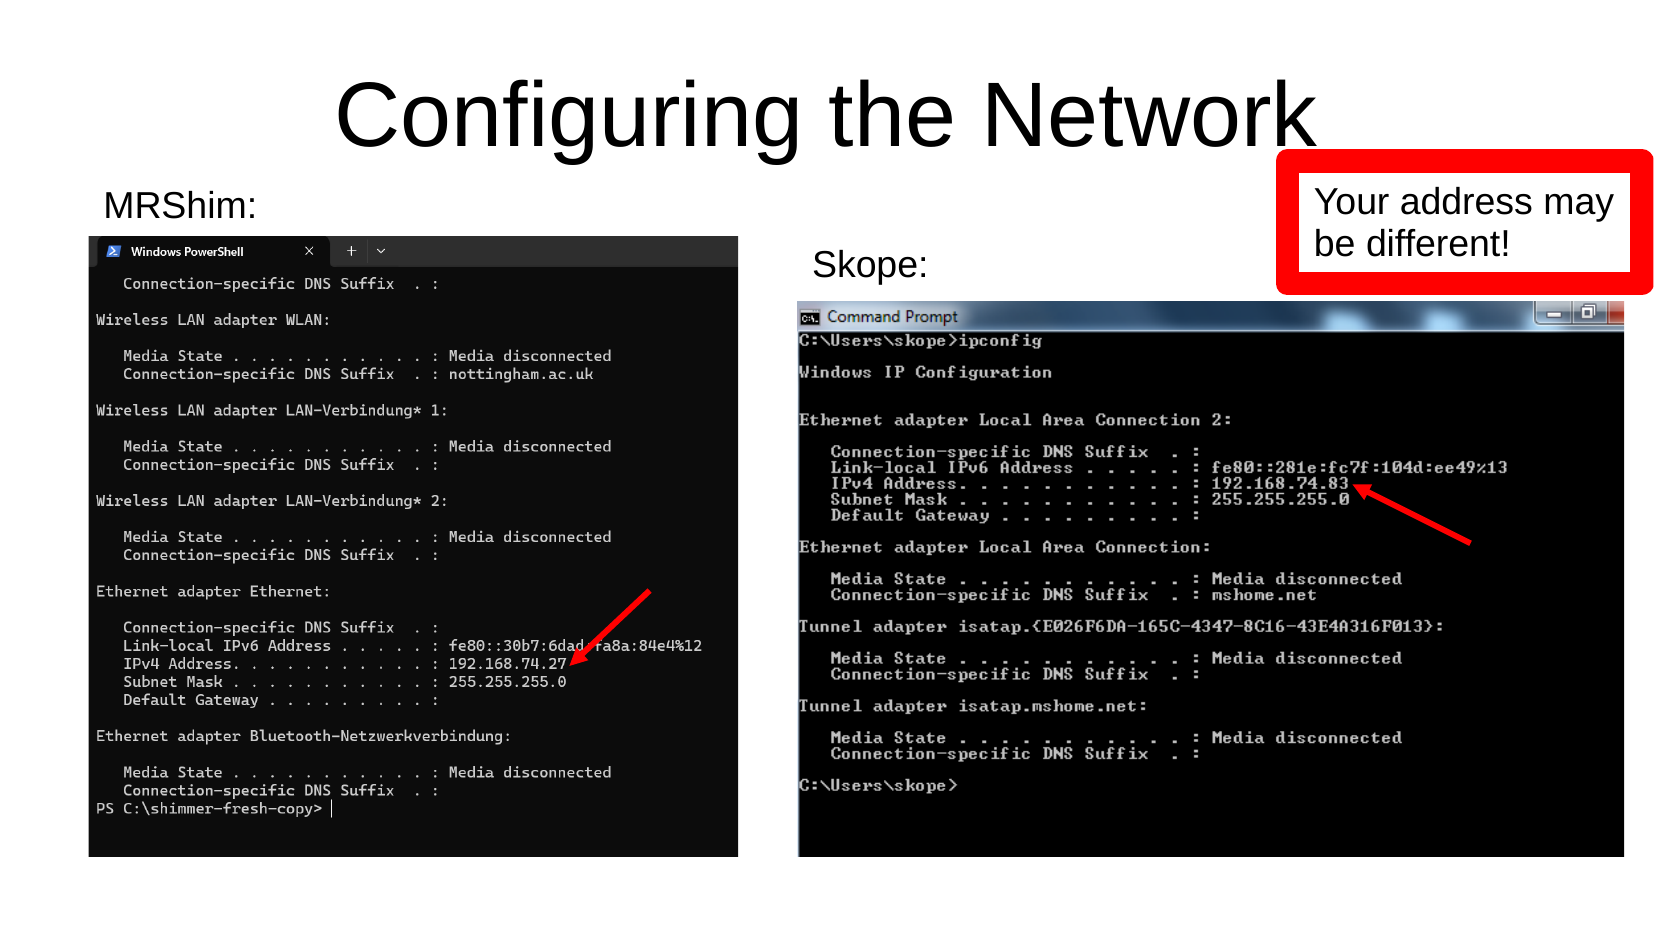

# Configuring the Network
Your address may be different!
MRShim:
Skope: